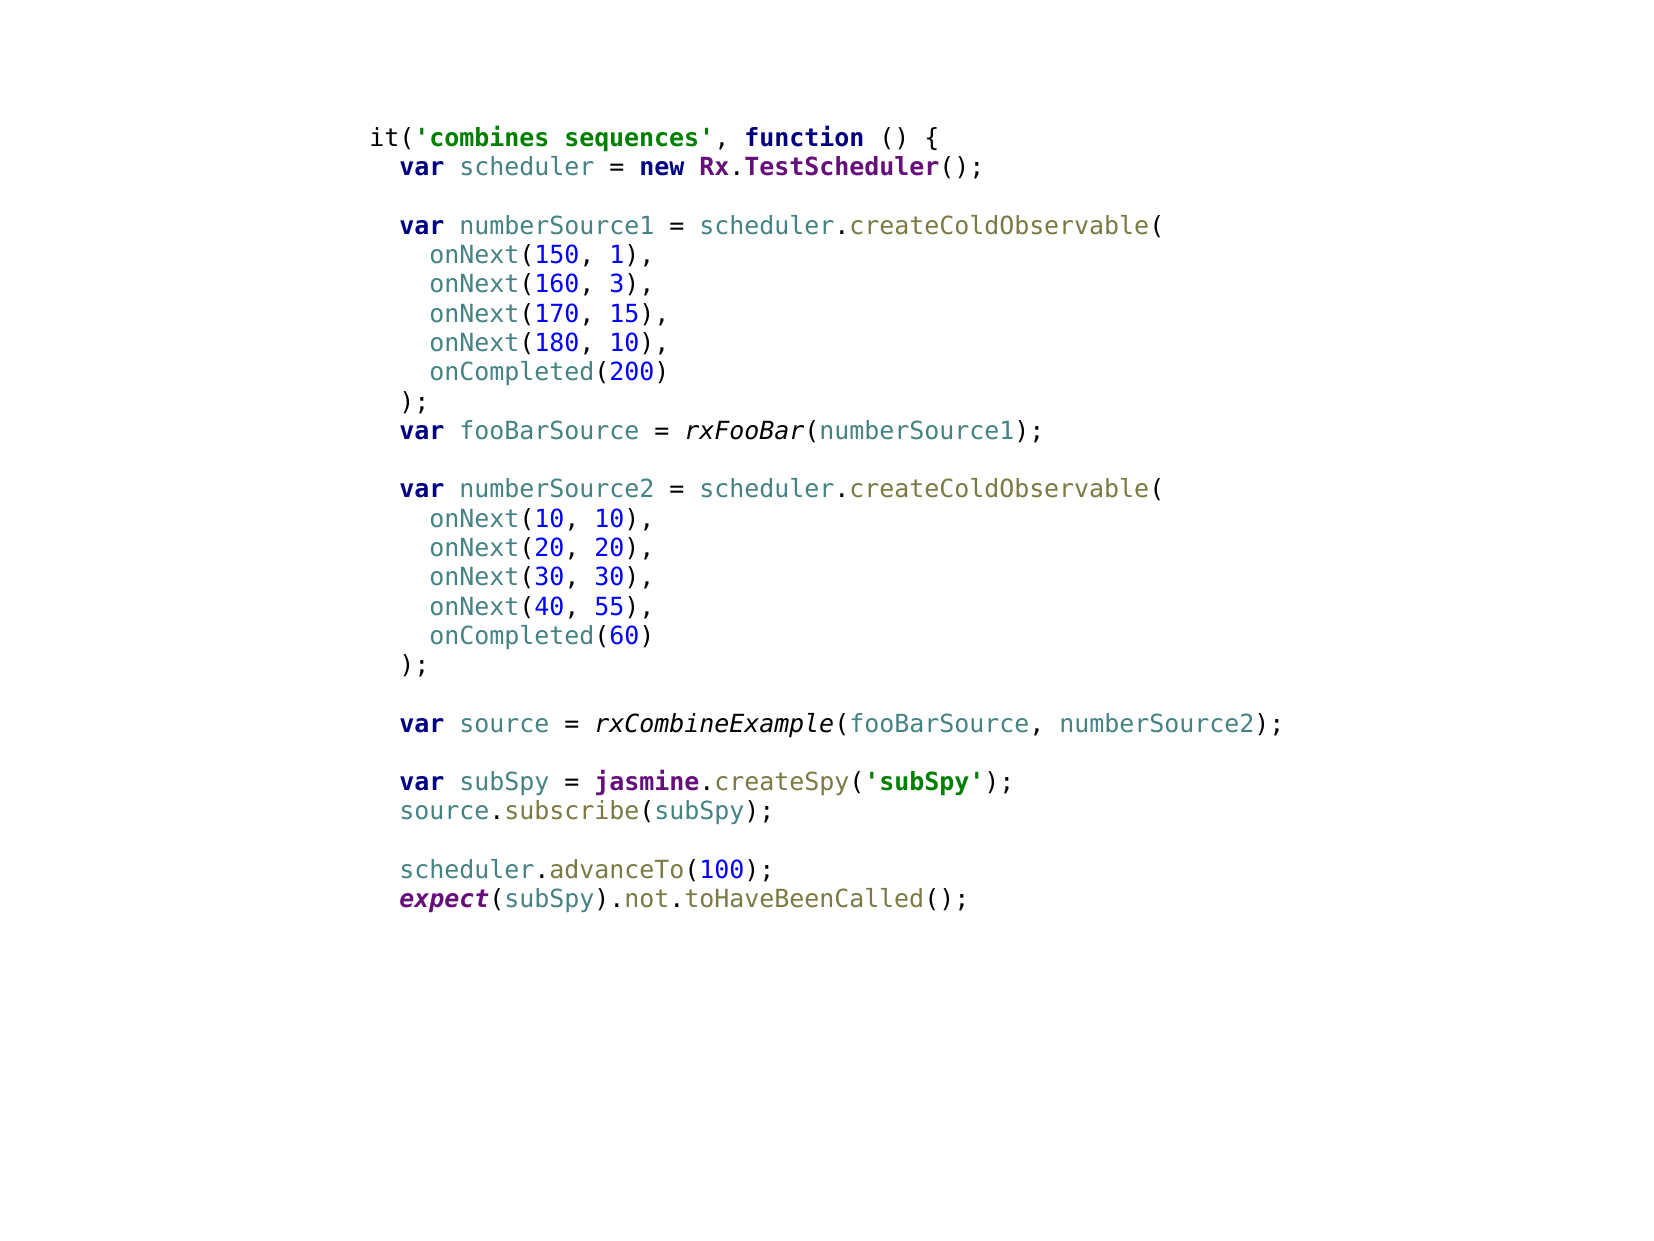

it('combines sequences', function () {
 var scheduler = new Rx.TestScheduler();
 var numberSource1 = scheduler.createColdObservable(
 onNext(150, 1),
 onNext(160, 3),
 onNext(170, 15),
 onNext(180, 10),
 onCompleted(200)
 );
 var fooBarSource = rxFooBar(numberSource1);
 var numberSource2 = scheduler.createColdObservable(
 onNext(10, 10),
 onNext(20, 20),
 onNext(30, 30),
 onNext(40, 55),
 onCompleted(60)
 );
 var source = rxCombineExample(fooBarSource, numberSource2);
 var subSpy = jasmine.createSpy('subSpy');
 source.subscribe(subSpy);
 scheduler.advanceTo(100);
 expect(subSpy).not.toHaveBeenCalled();